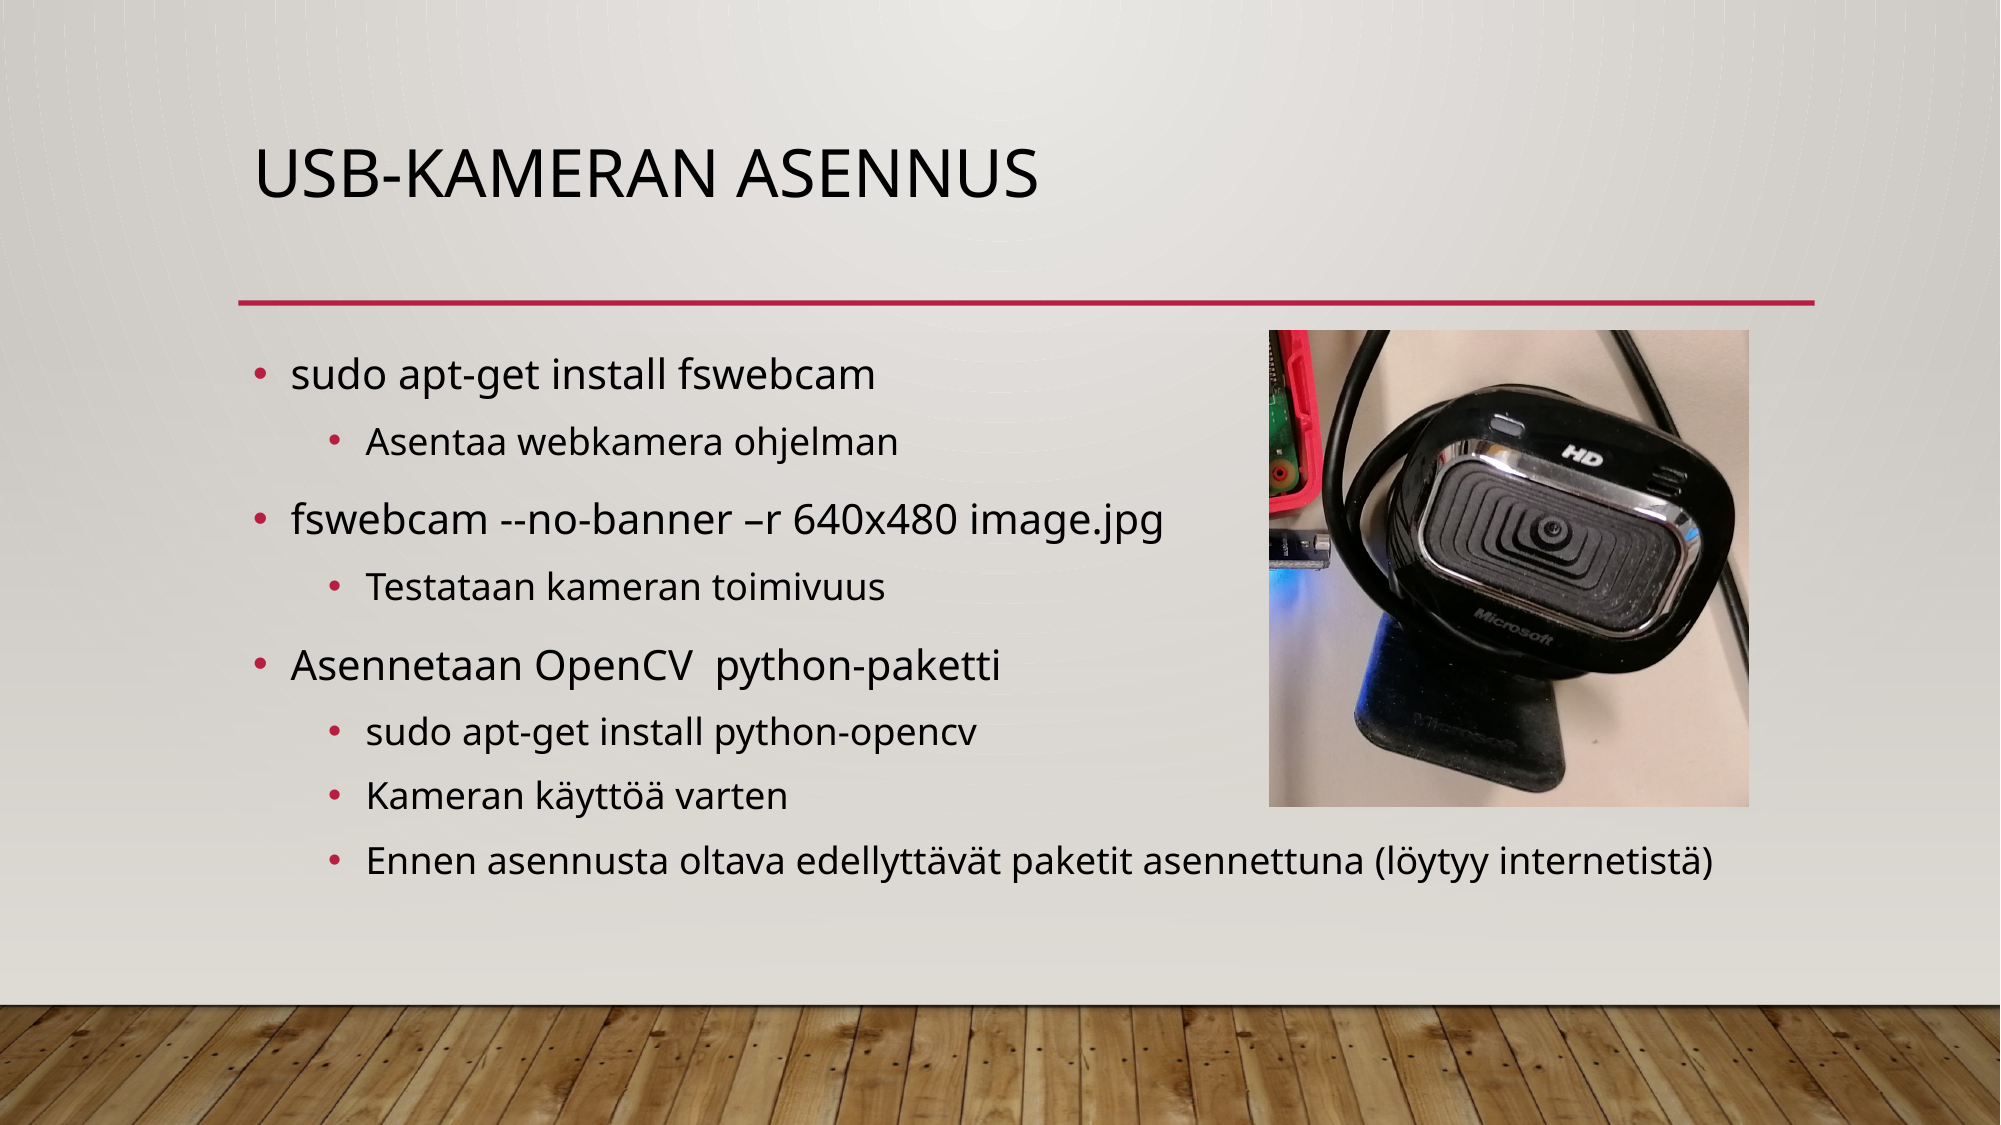

# USB-kameran asennus
sudo apt-get install fswebcam
Asentaa webkamera ohjelman
fswebcam --no-banner –r 640x480 image.jpg
Testataan kameran toimivuus
Asennetaan OpenCV python-paketti
sudo apt-get install python-opencv
Kameran käyttöä varten
Ennen asennusta oltava edellyttävät paketit asennettuna (löytyy internetistä)